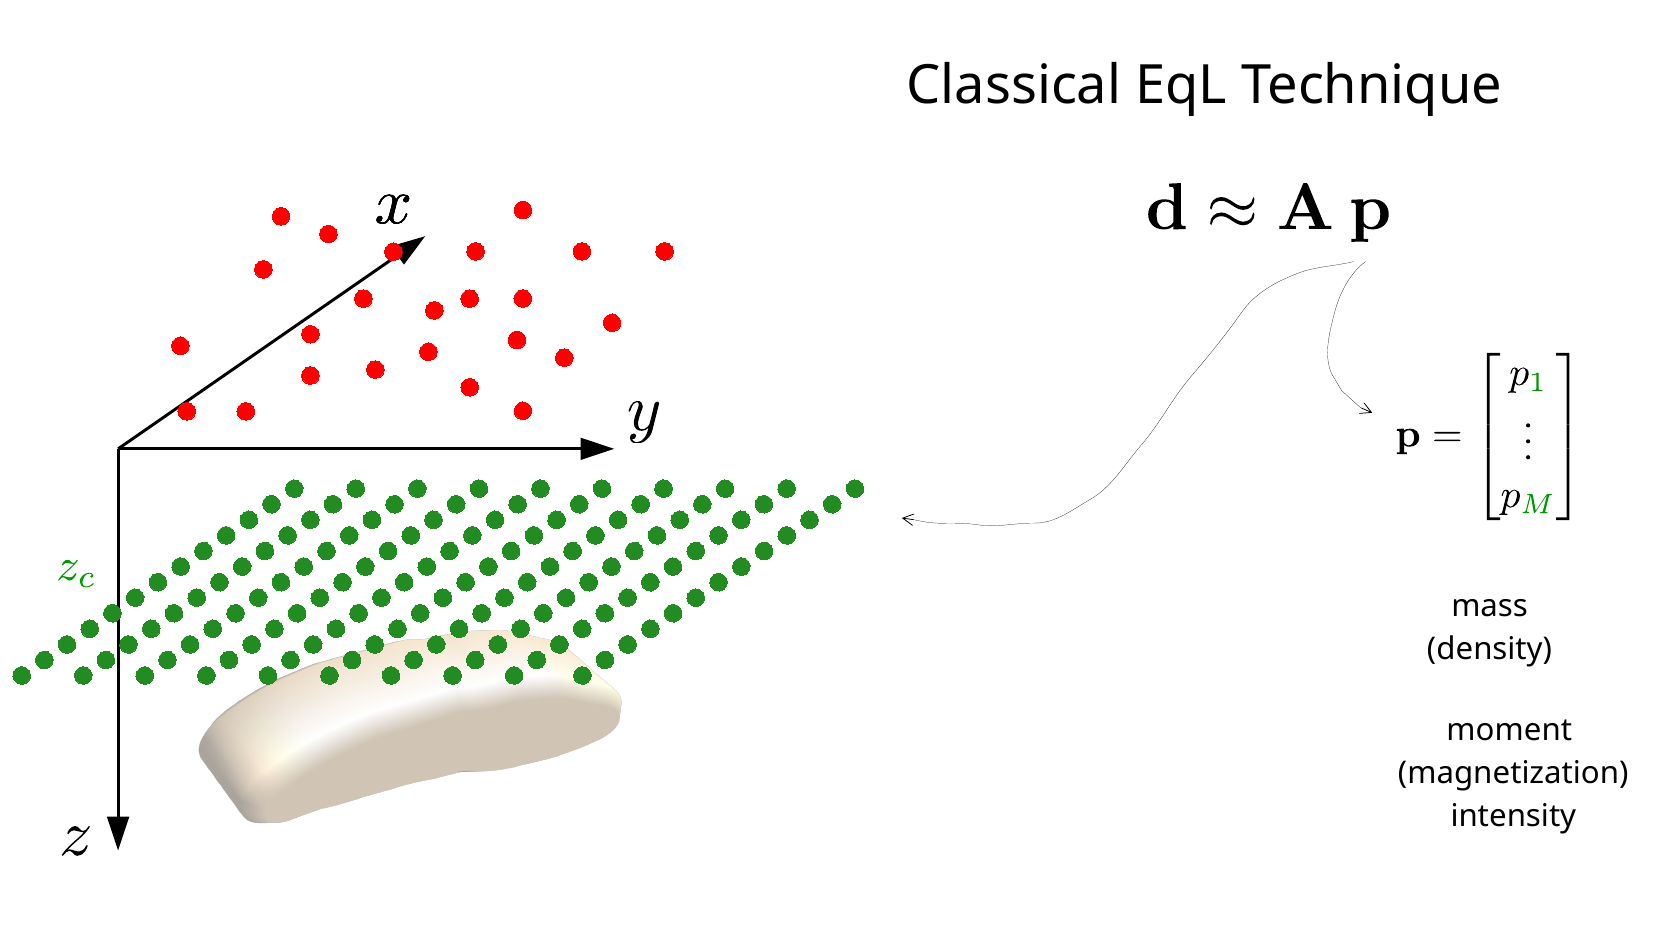

Classical EqL Technique
mass
(density)
moment
(magnetization)
intensity